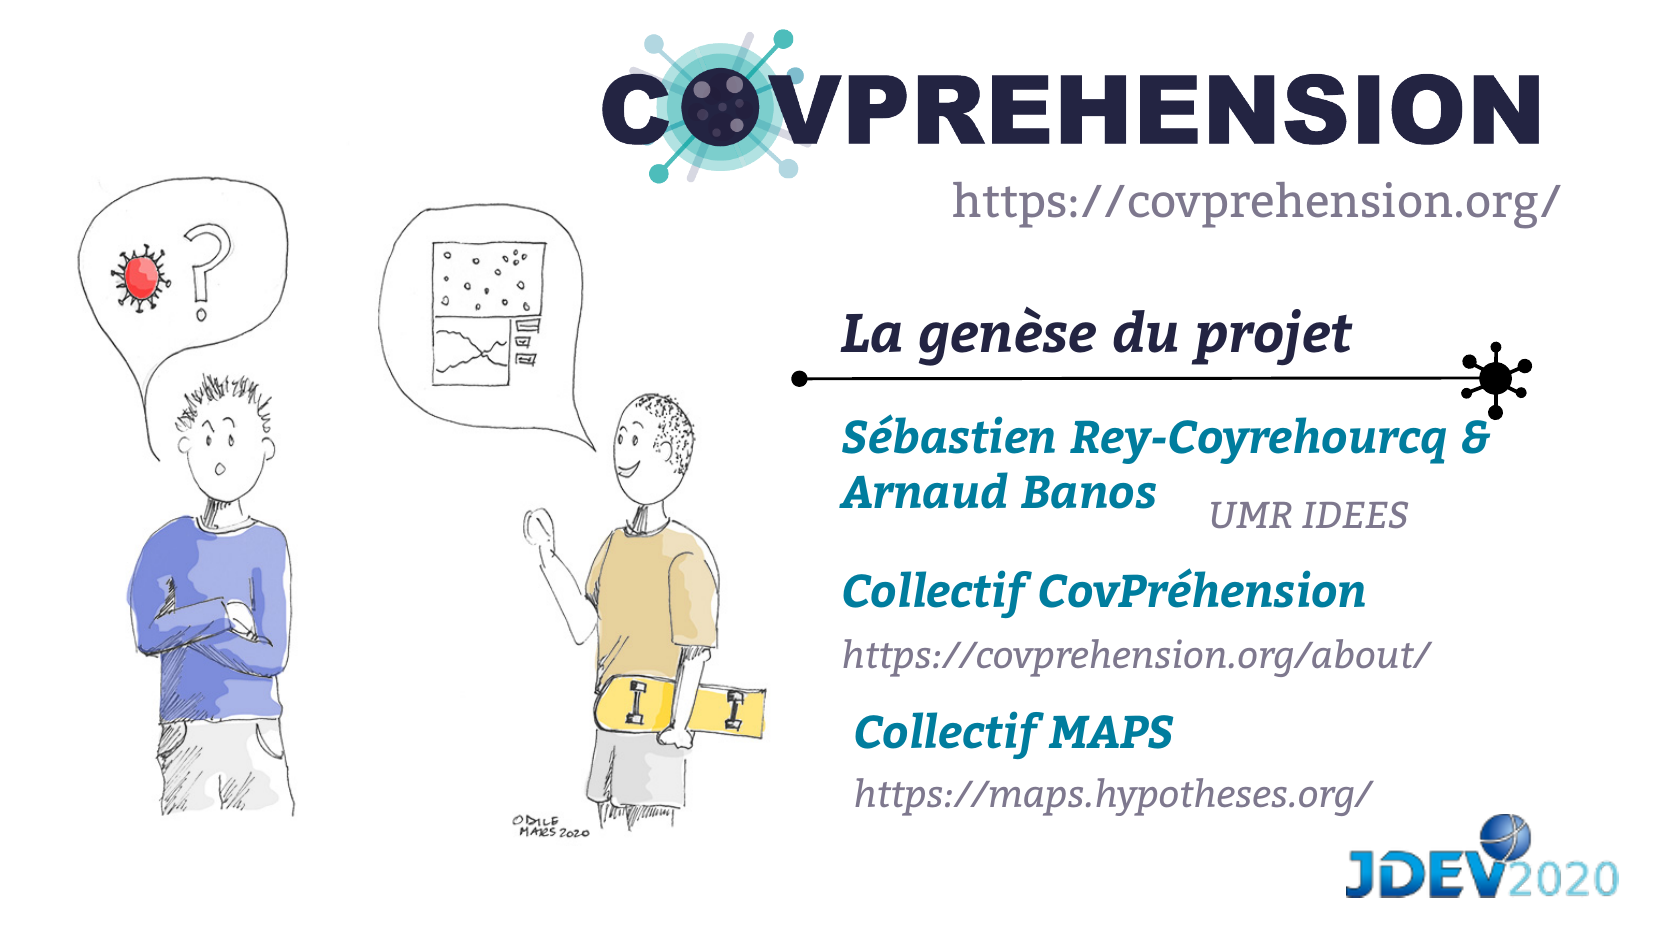

https://covprehension.org/
La genèse du projet
Sébastien Rey-Coyrehourcq & Arnaud Banos
UMR IDEES
Collectif CovPréhension
https://covprehension.org/about/
Collectif MAPS
https://maps.hypotheses.org/